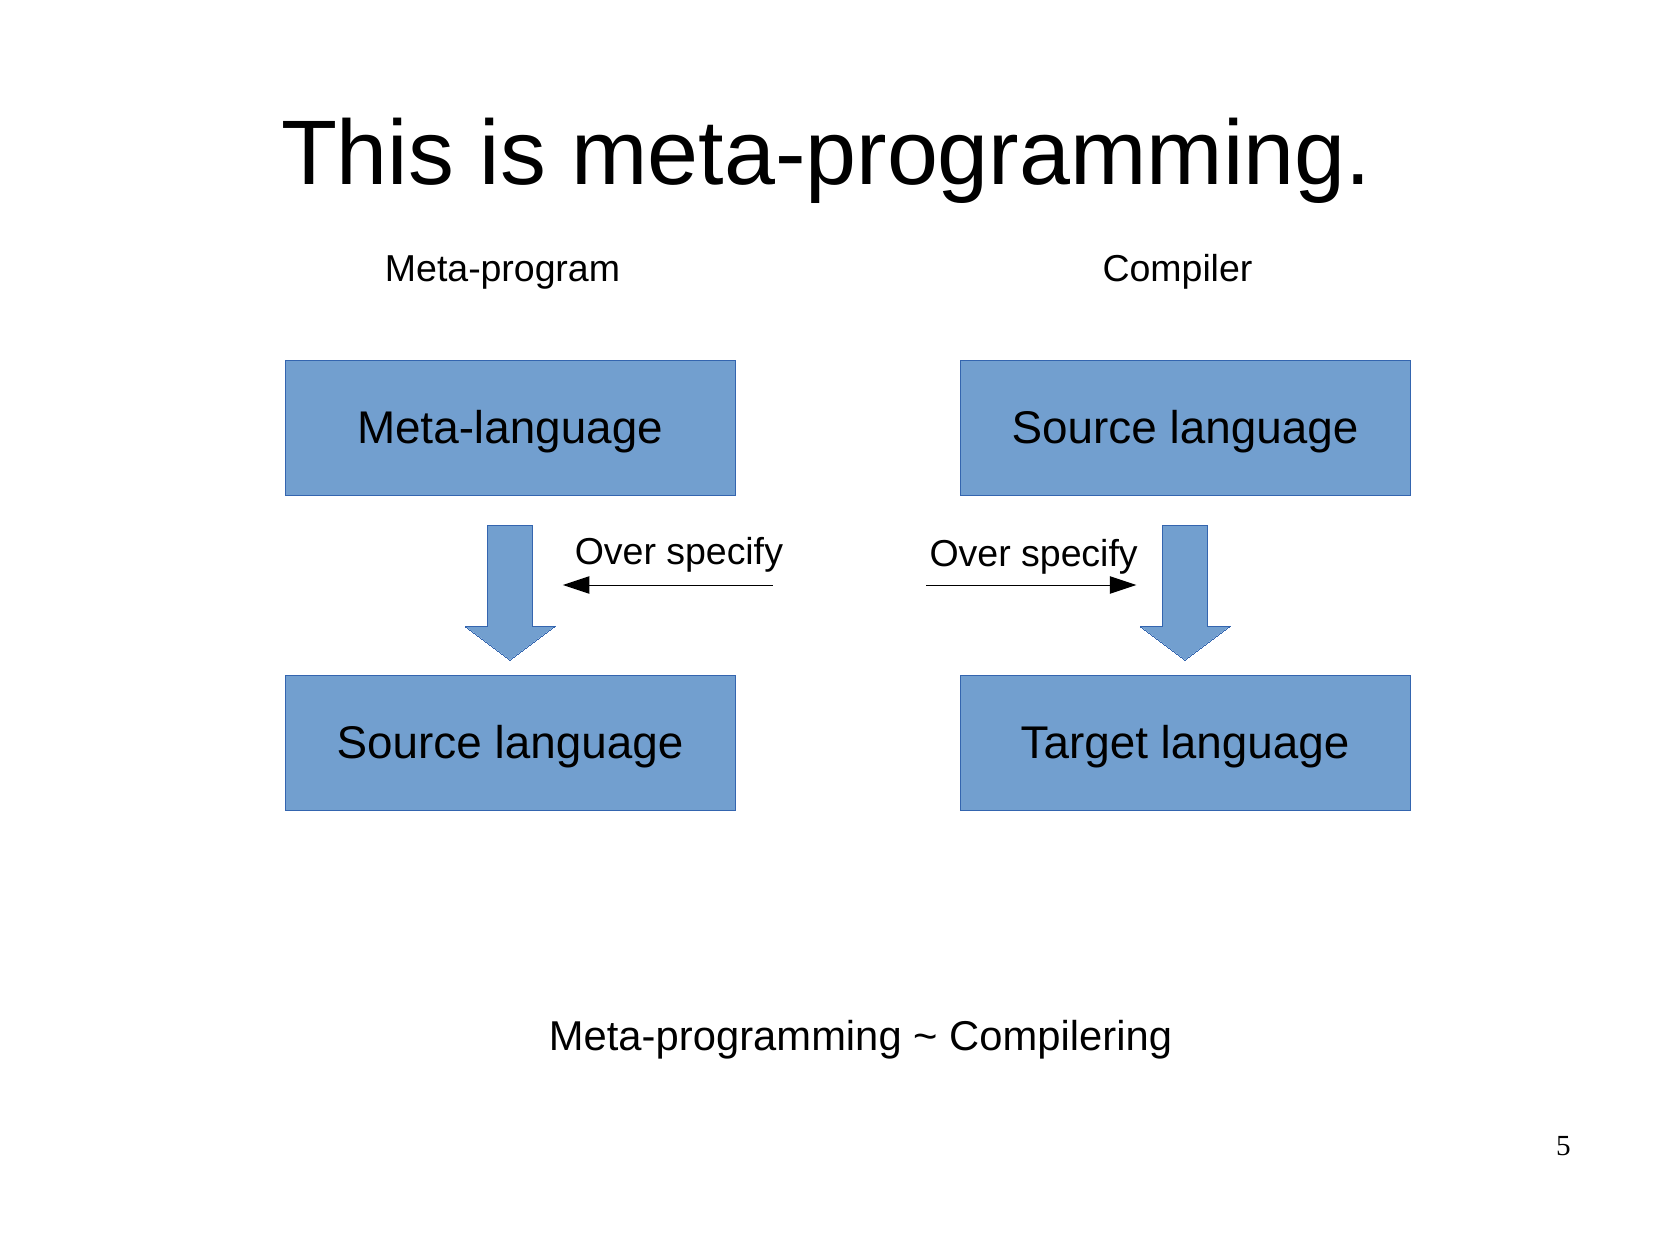

# This is meta-programming.
Meta-program
Compiler
Meta-language
Source language
Over specify
Over specify
Source language
Target language
Meta-programming ~ Compilering
5